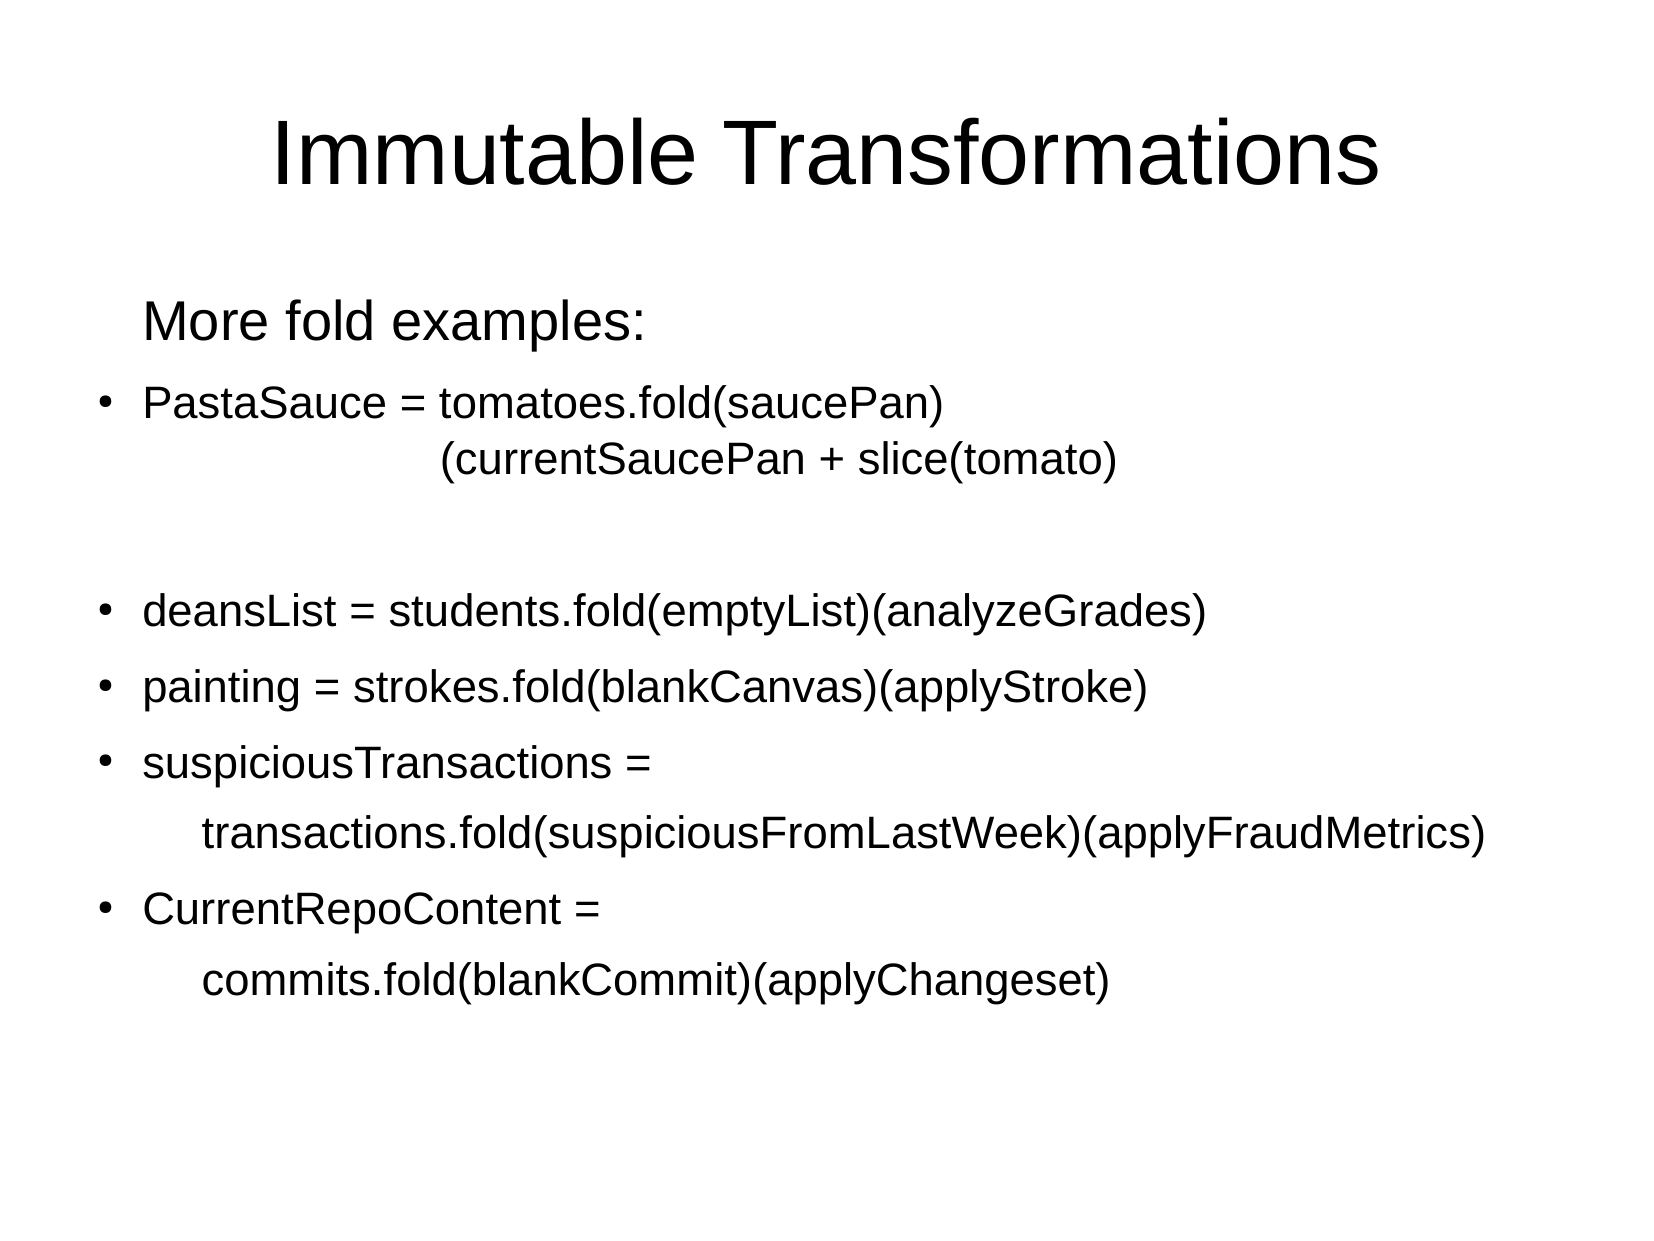

# Immutable Transformations
More fold examples:
PastaSauce = tomatoes.fold(saucePan)
(currentSaucePan + slice(tomato)
deansList = students.fold(emptyList)(analyzeGrades)
painting = strokes.fold(blankCanvas)(applyStroke)
suspiciousTransactions =
transactions.fold(suspiciousFromLastWeek)(applyFraudMetrics)
CurrentRepoContent =
commits.fold(blankCommit)(applyChangeset)